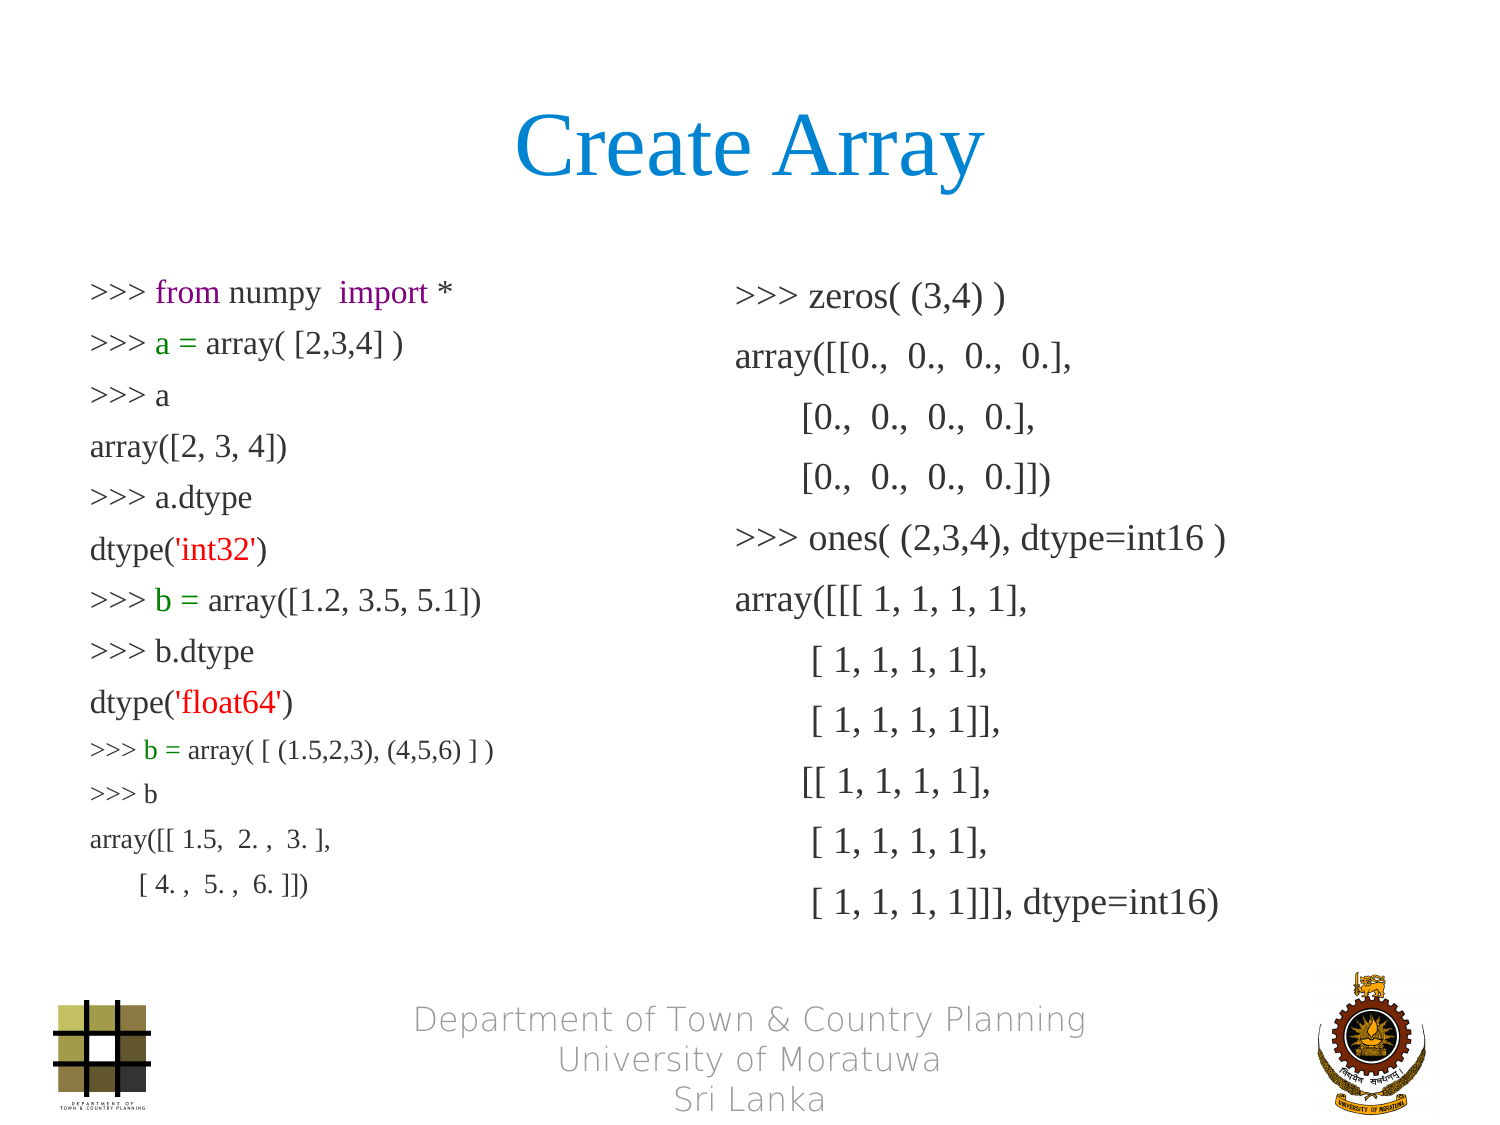

# Create Array
>>> from numpy import *
>>> a = array( [2,3,4] )
>>> a
array([2, 3, 4])
>>> a.dtype
dtype('int32')
>>> b = array([1.2, 3.5, 5.1])
>>> b.dtype
dtype('float64')
>>> b = array( [ (1.5,2,3), (4,5,6) ] )
>>> b
array([[ 1.5, 2. , 3. ],
 [ 4. , 5. , 6. ]])
>>> zeros( (3,4) )
array([[0., 0., 0., 0.],
 [0., 0., 0., 0.],
 [0., 0., 0., 0.]])
>>> ones( (2,3,4), dtype=int16 )
array([[[ 1, 1, 1, 1],
 [ 1, 1, 1, 1],
 [ 1, 1, 1, 1]],
 [[ 1, 1, 1, 1],
 [ 1, 1, 1, 1],
 [ 1, 1, 1, 1]]], dtype=int16)